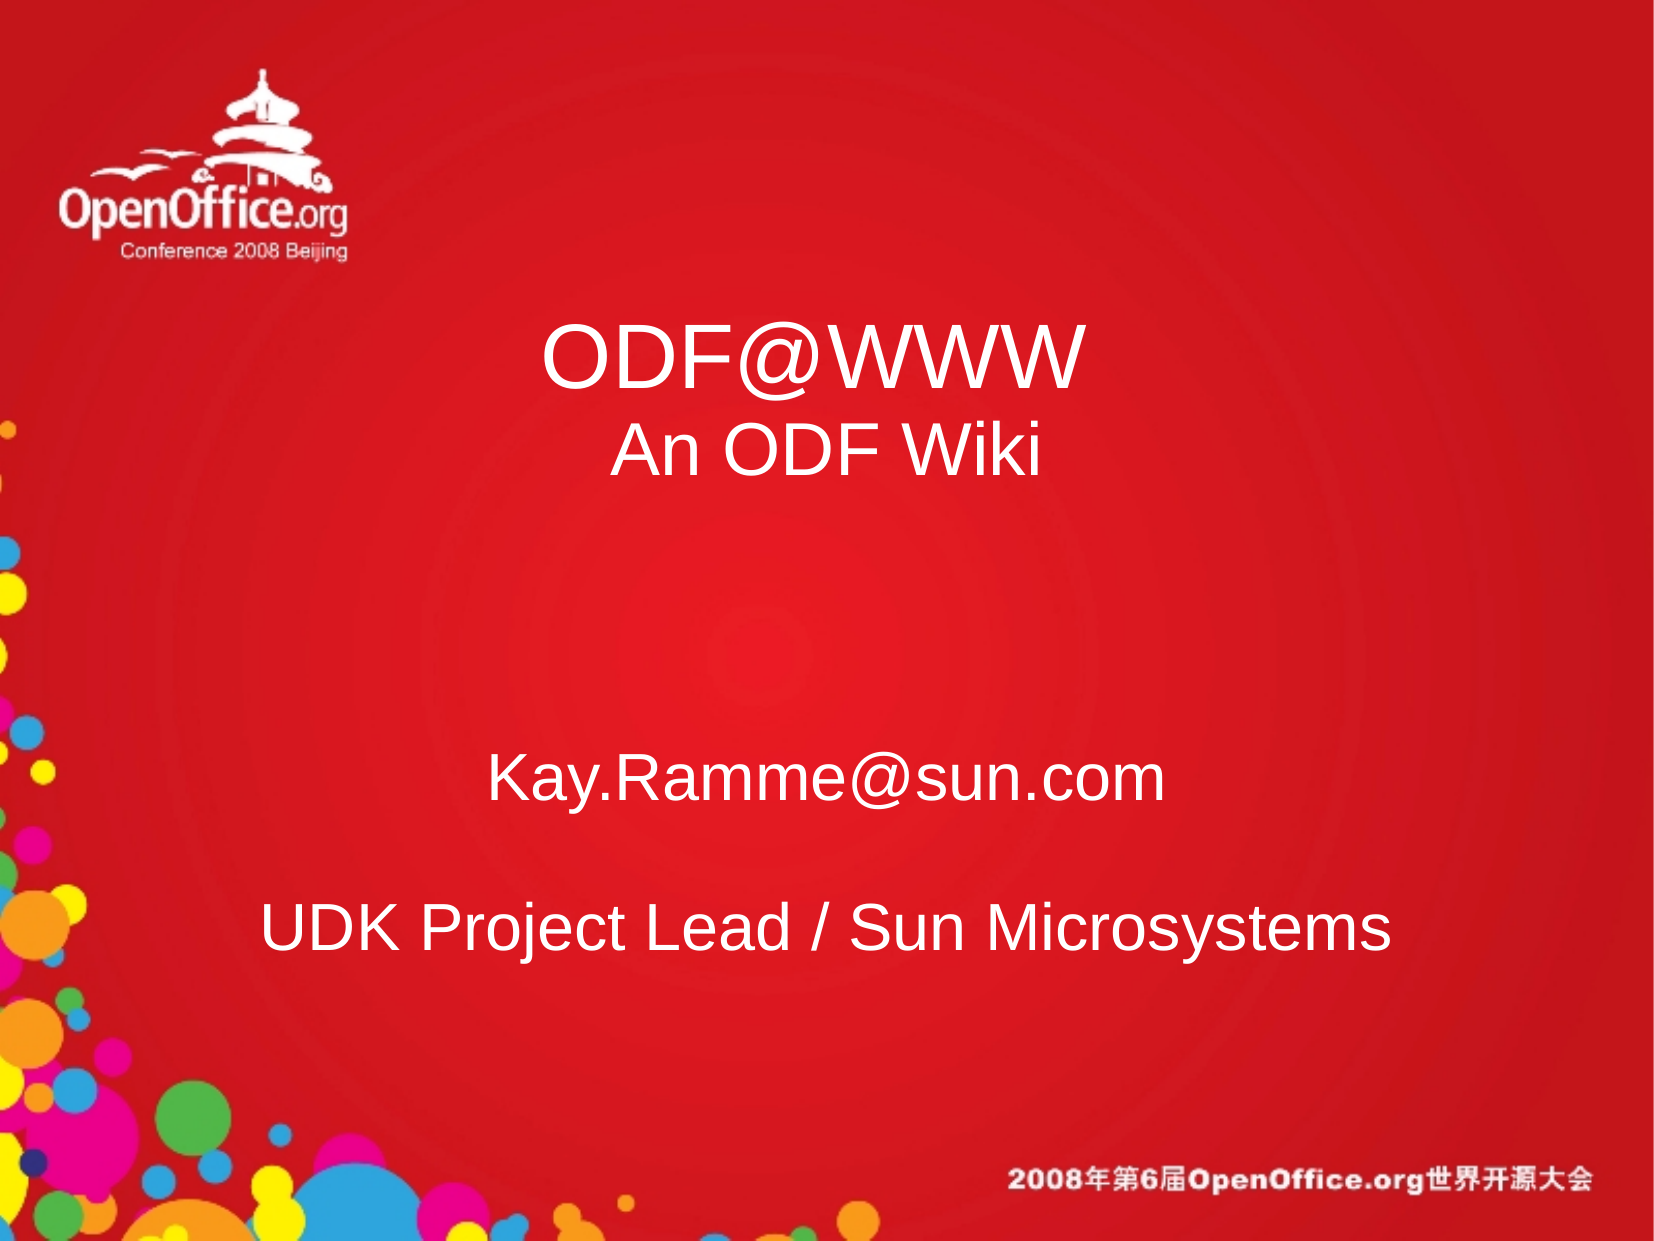

# ODF@WWW An ODF Wiki
Kay.Ramme@sun.com
UDK Project Lead / Sun Microsystems